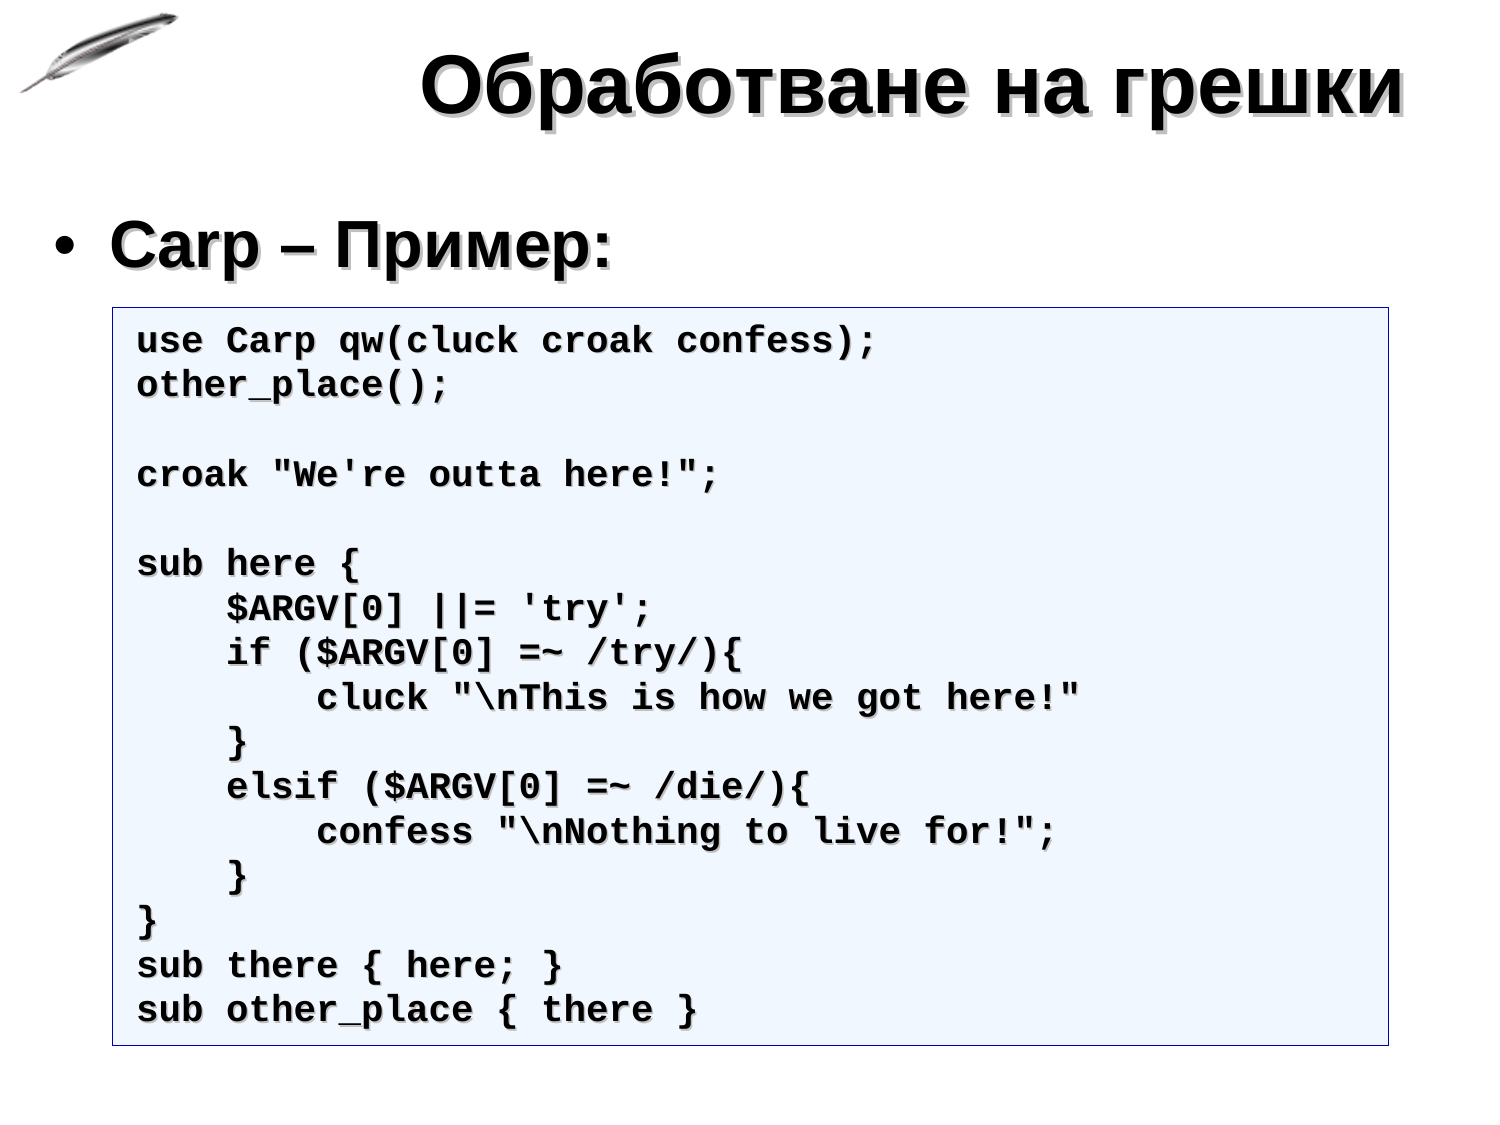

# Обработване на грешки
Carp – Пример:
use Carp qw(cluck croak confess);
other_place();
croak "We're outta here!";
sub here {
 $ARGV[0] ||= 'try';
 if ($ARGV[0] =~ /try/){
 cluck "\nThis is how we got here!"
 }
 elsif ($ARGV[0] =~ /die/){
 confess "\nNothing to live for!";
 }
}
sub there { here; }
sub other_place { there }